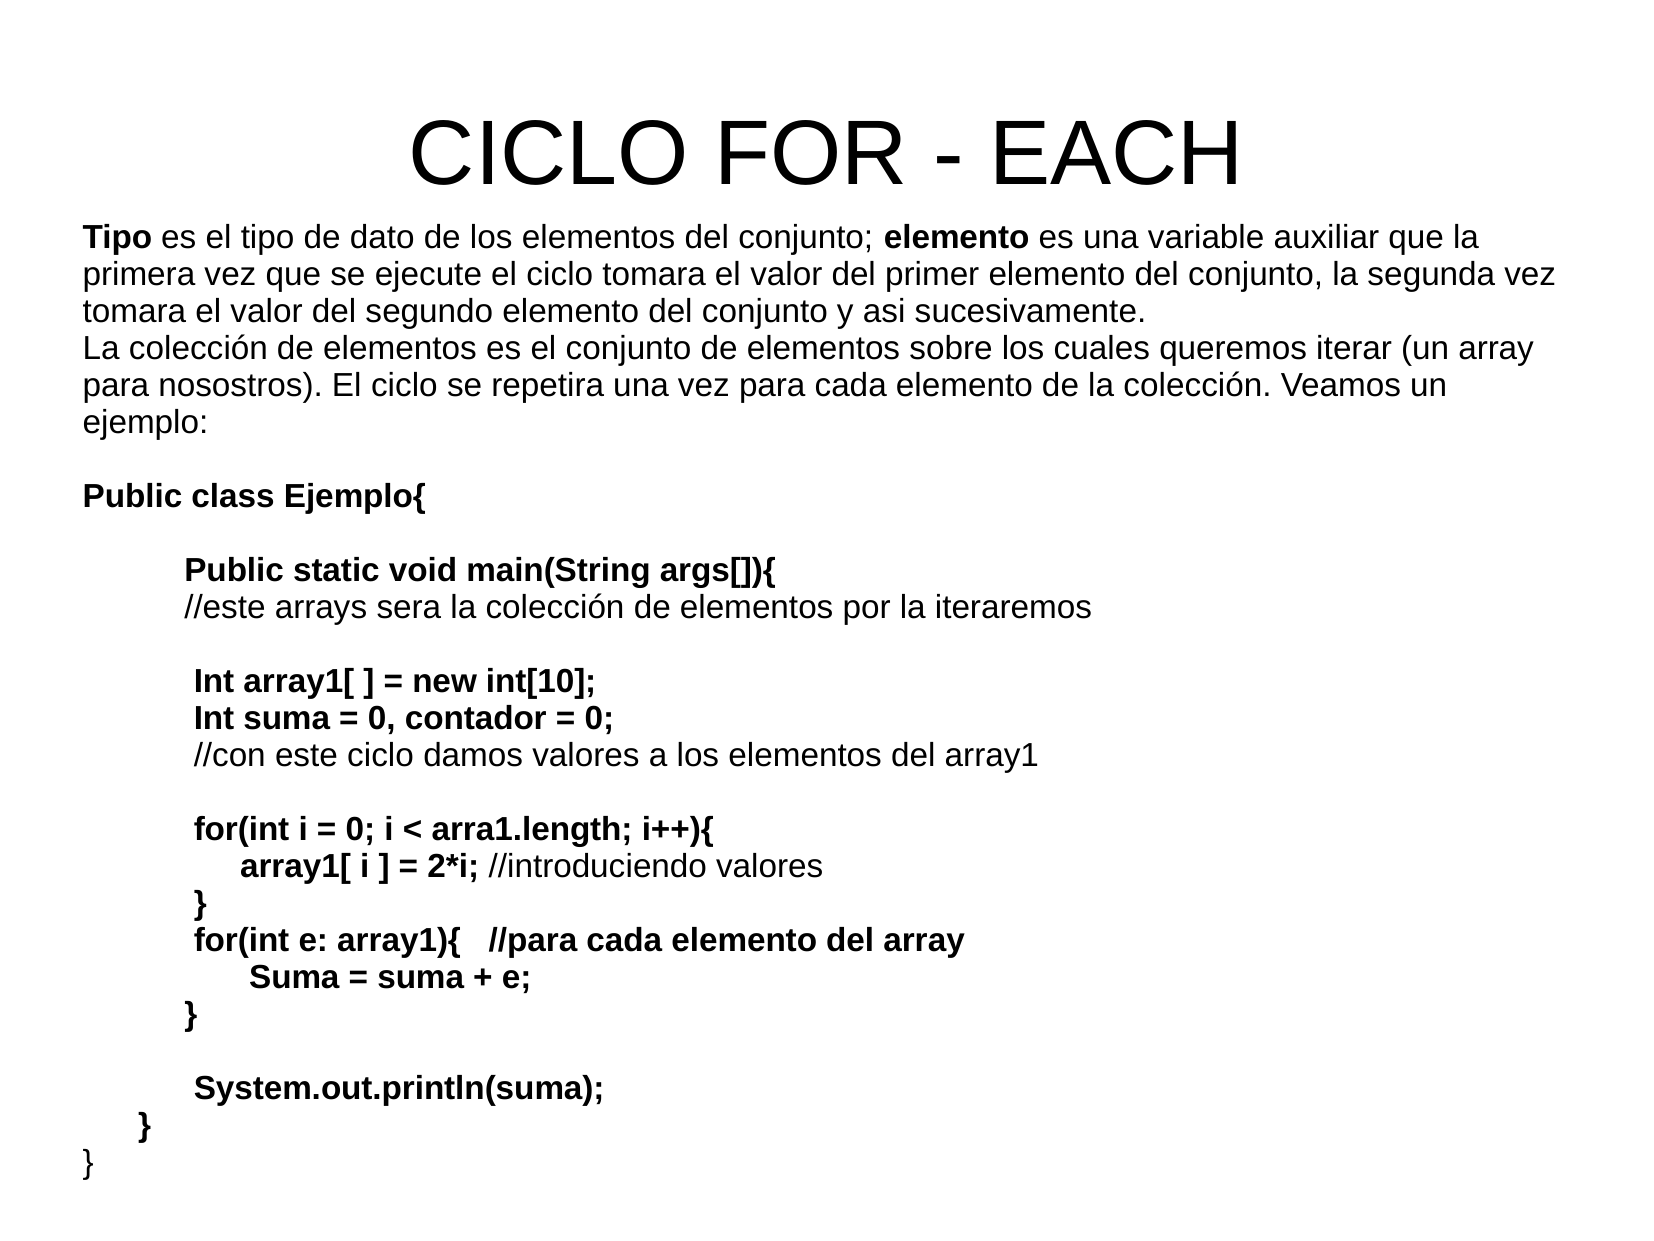

# CICLO FOR - EACH
Tipo es el tipo de dato de los elementos del conjunto; elemento es una variable auxiliar que la primera vez que se ejecute el ciclo tomara el valor del primer elemento del conjunto, la segunda vez tomara el valor del segundo elemento del conjunto y asi sucesivamente.
La colección de elementos es el conjunto de elementos sobre los cuales queremos iterar (un array para nosostros). El ciclo se repetira una vez para cada elemento de la colección. Veamos un ejemplo:
Public class Ejemplo{
 Public static void main(String args[]){
 //este arrays sera la colección de elementos por la iteraremos
 Int array1[ ] = new int[10];
 Int suma = 0, contador = 0;
 //con este ciclo damos valores a los elementos del array1
 for(int i = 0; i < arra1.length; i++){
 array1[ i ] = 2*i; //introduciendo valores
 }
 for(int e: array1){ //para cada elemento del array
 Suma = suma + e;
 }
 System.out.println(suma);
 }
}